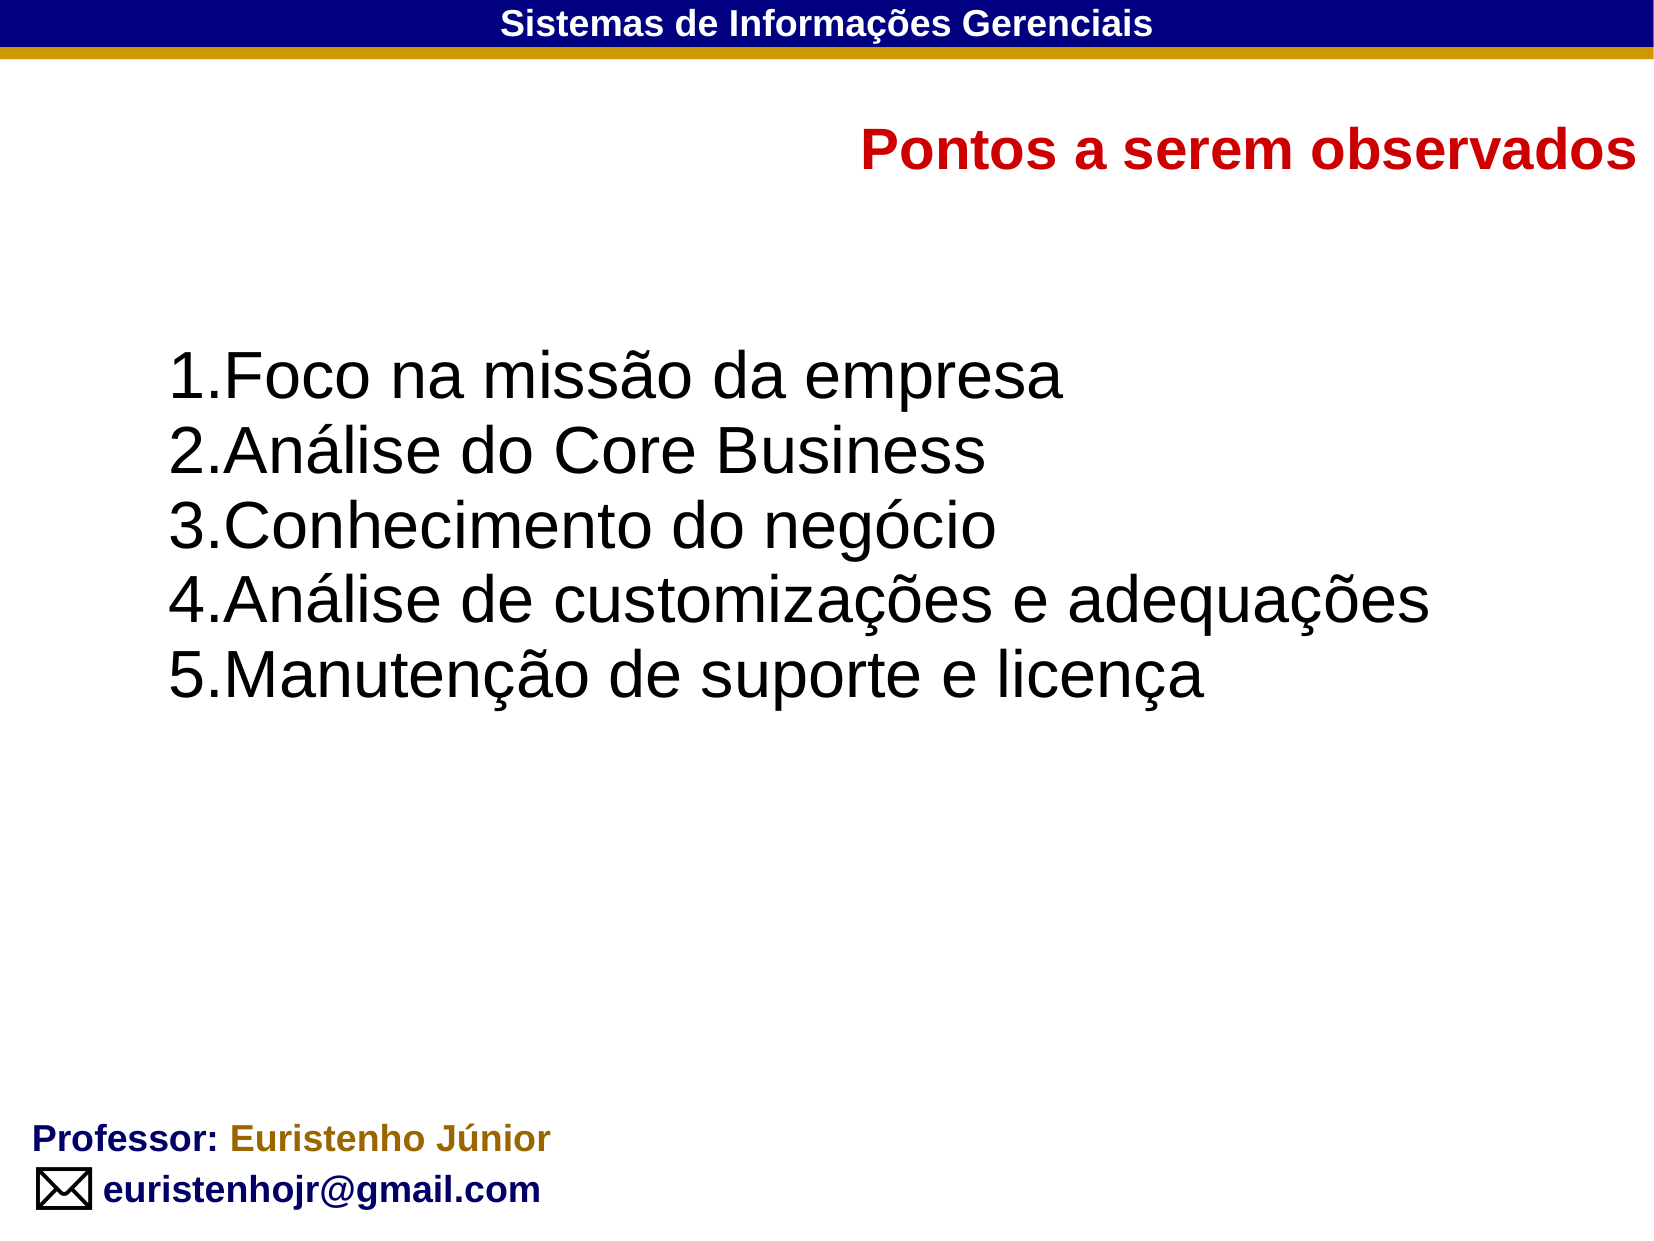

Empreendedorismo
Sistemas de Informações Gerenciais
Pontos a serem observados
Foco na missão da empresa
Análise do Core Business
Conhecimento do negócio
Análise de customizações e adequações
Manutenção de suporte e licença
Professor: Euristenho Júnior
euristenhojr@gmail.com